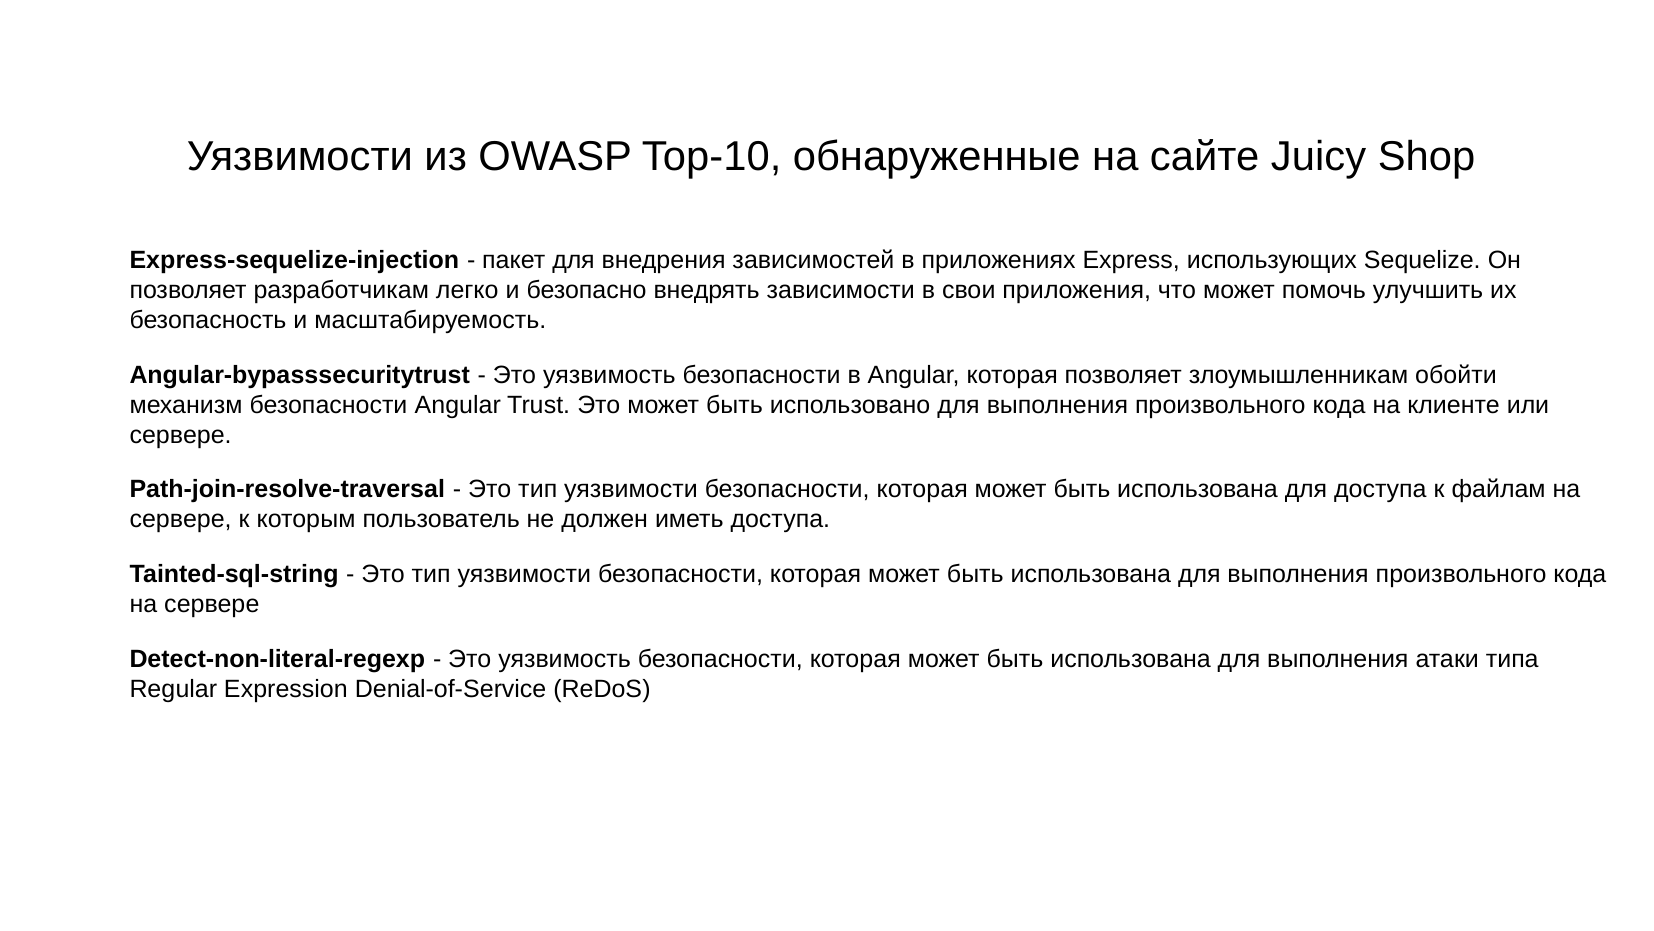

# Уязвимости из OWASP Top-10, обнаруженные на сайте Juicy Shop
Express-sequelize-injection - пакет для внедрения зависимостей в приложениях Express, использующих Sequelize. Он позволяет разработчикам легко и безопасно внедрять зависимости в свои приложения, что может помочь улучшить их безопасность и масштабируемость.
Angular-bypasssecuritytrust - Это уязвимость безопасности в Angular, которая позволяет злоумышленникам обойти механизм безопасности Angular Trust. Это может быть использовано для выполнения произвольного кода на клиенте или сервере.
Path-join-resolve-traversal - Это тип уязвимости безопасности, которая может быть использована для доступа к файлам на сервере, к которым пользователь не должен иметь доступа.
Tainted-sql-string - Это тип уязвимости безопасности, которая может быть использована для выполнения произвольного кода на сервере
Detect-non-literal-regexp - Это уязвимость безопасности, которая может быть использована для выполнения атаки типа Regular Expression Denial-of-Service (ReDoS)